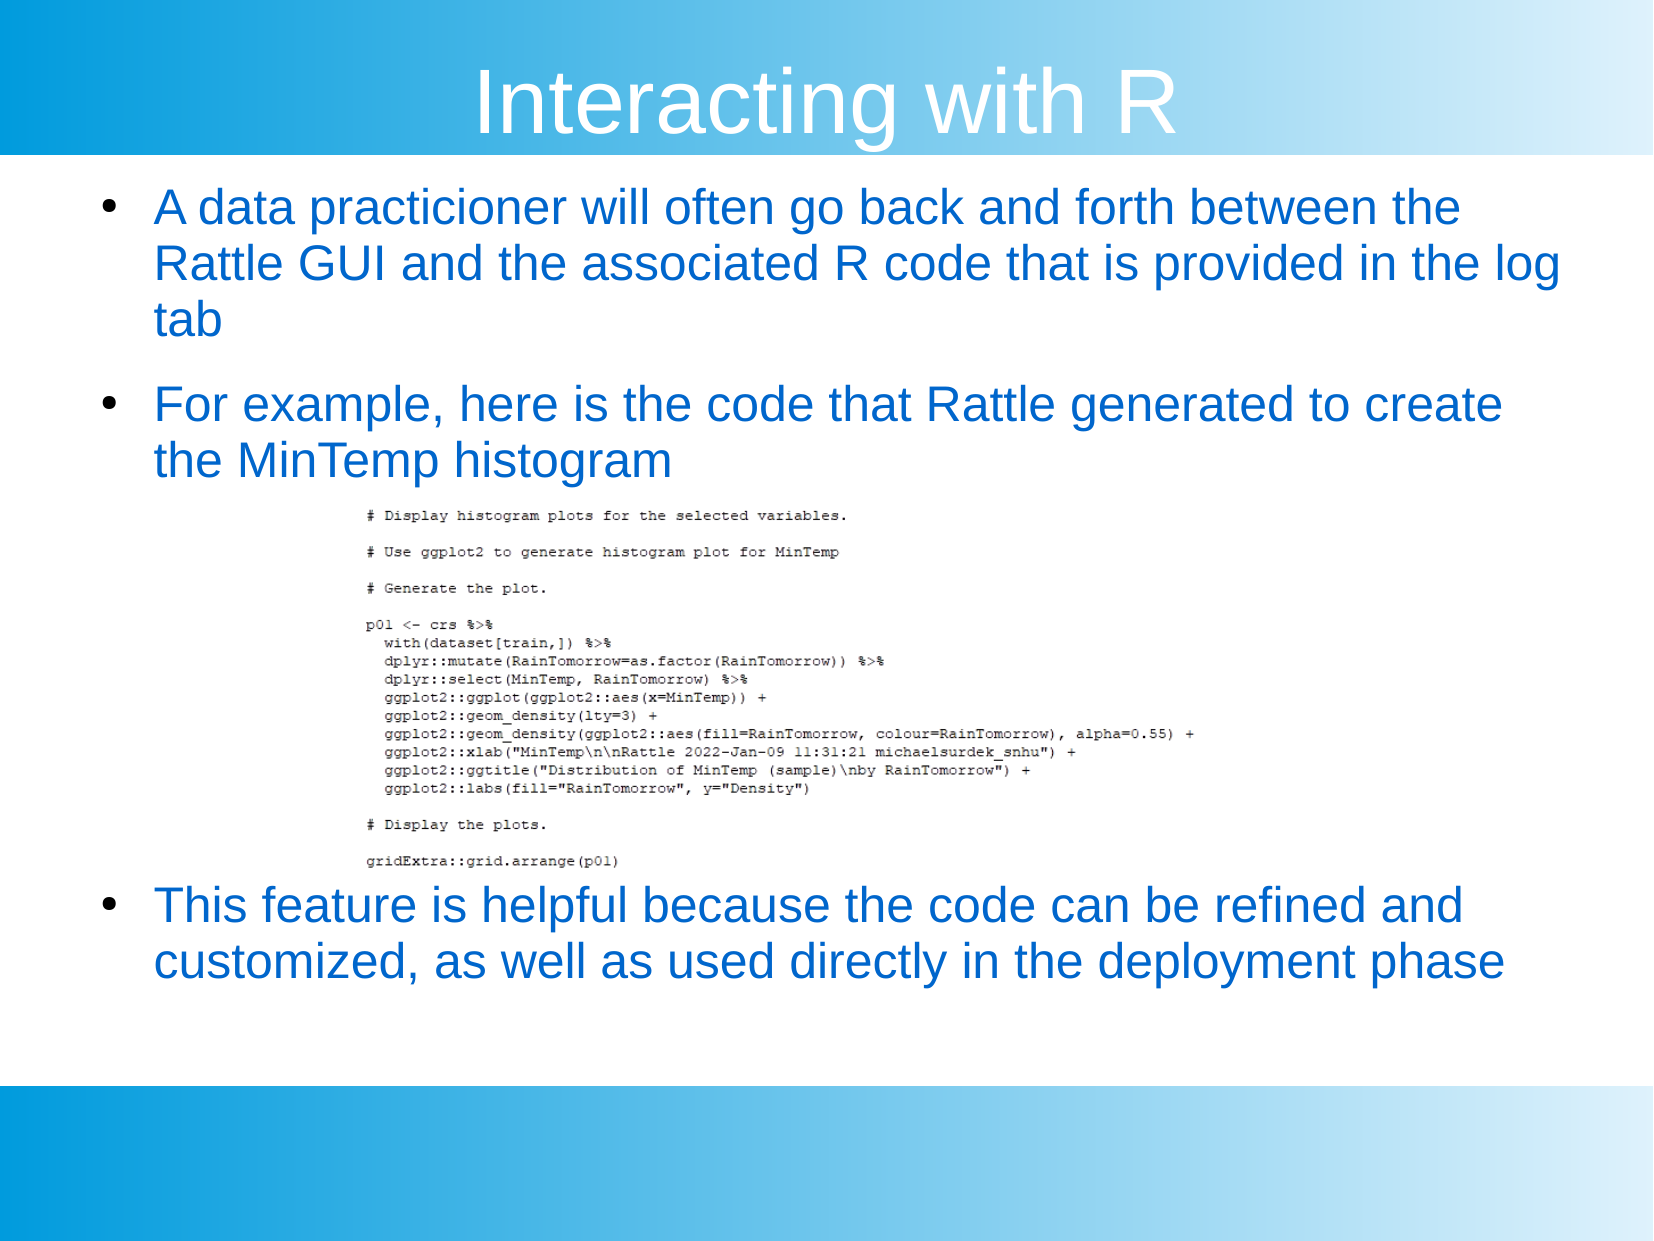

# Interacting with R
A data practicioner will often go back and forth between the Rattle GUI and the associated R code that is provided in the log tab
For example, here is the code that Rattle generated to create the MinTemp histogram
This feature is helpful because the code can be refined and customized, as well as used directly in the deployment phase